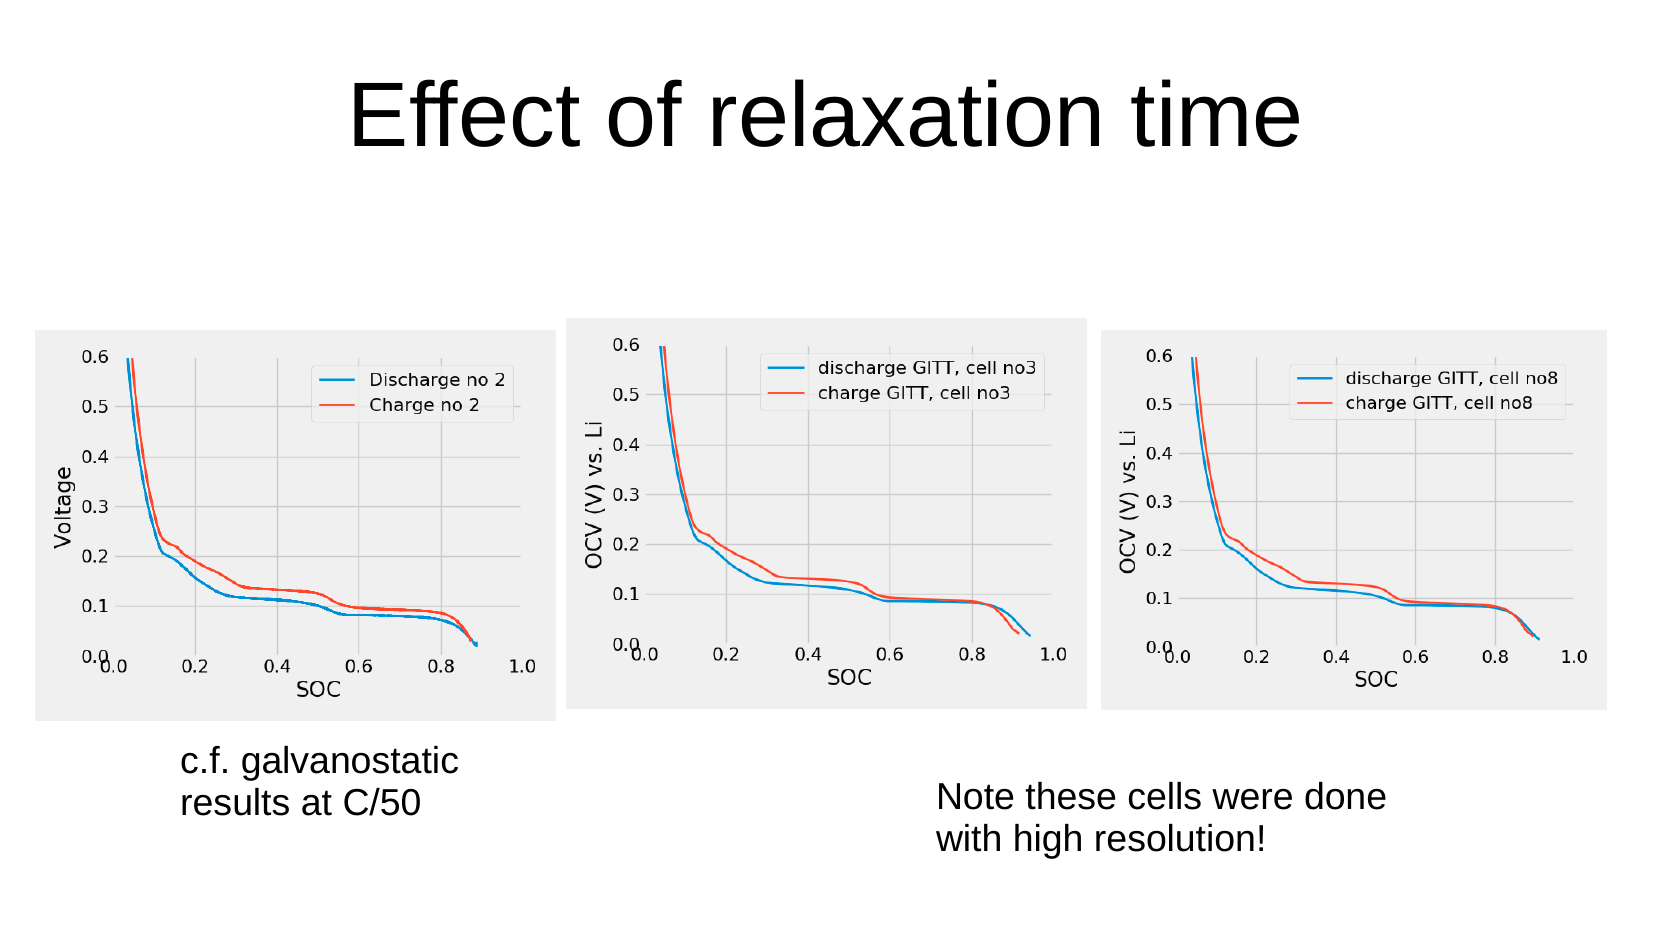

# Effect of relaxation time
c.f. galvanostatic results at C/50
Note these cells were done with high resolution!